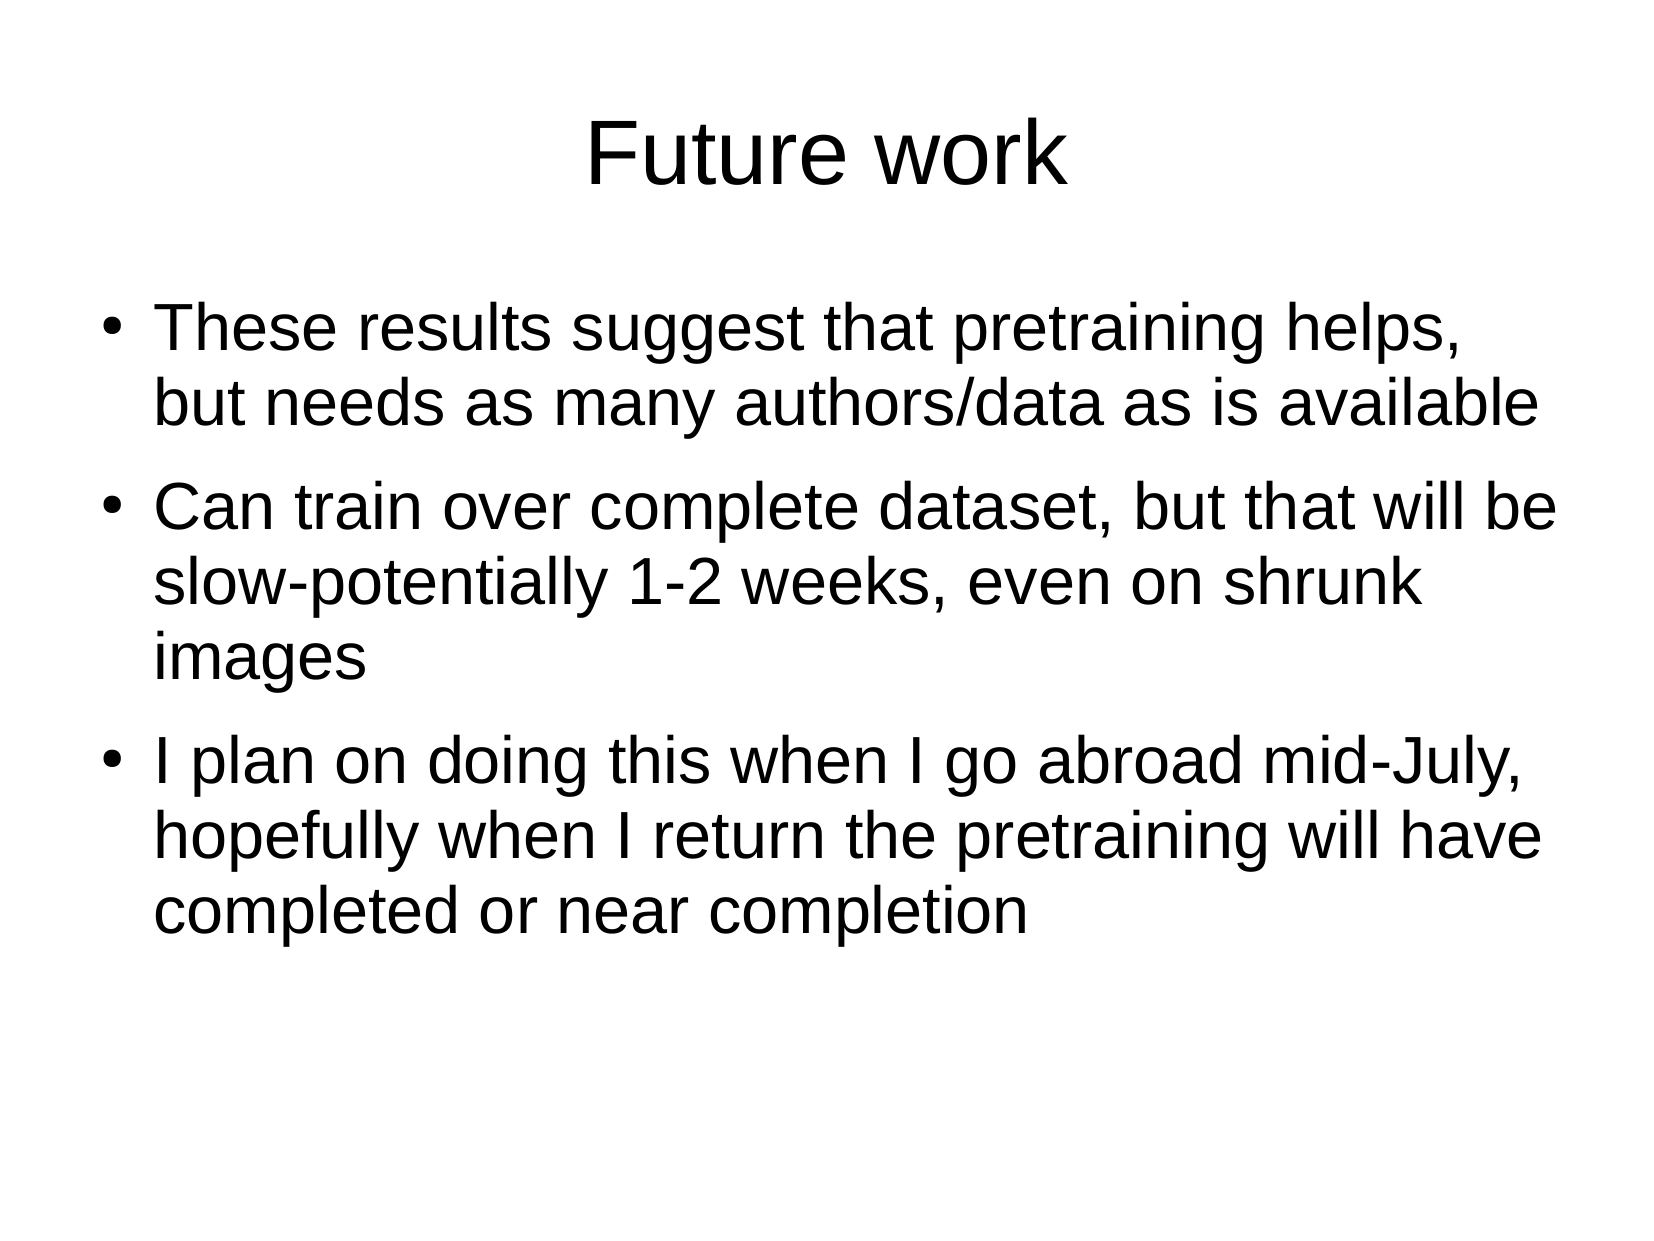

# Future work
These results suggest that pretraining helps, but needs as many authors/data as is available
Can train over complete dataset, but that will be slow-potentially 1-2 weeks, even on shrunk images
I plan on doing this when I go abroad mid-July, hopefully when I return the pretraining will have completed or near completion